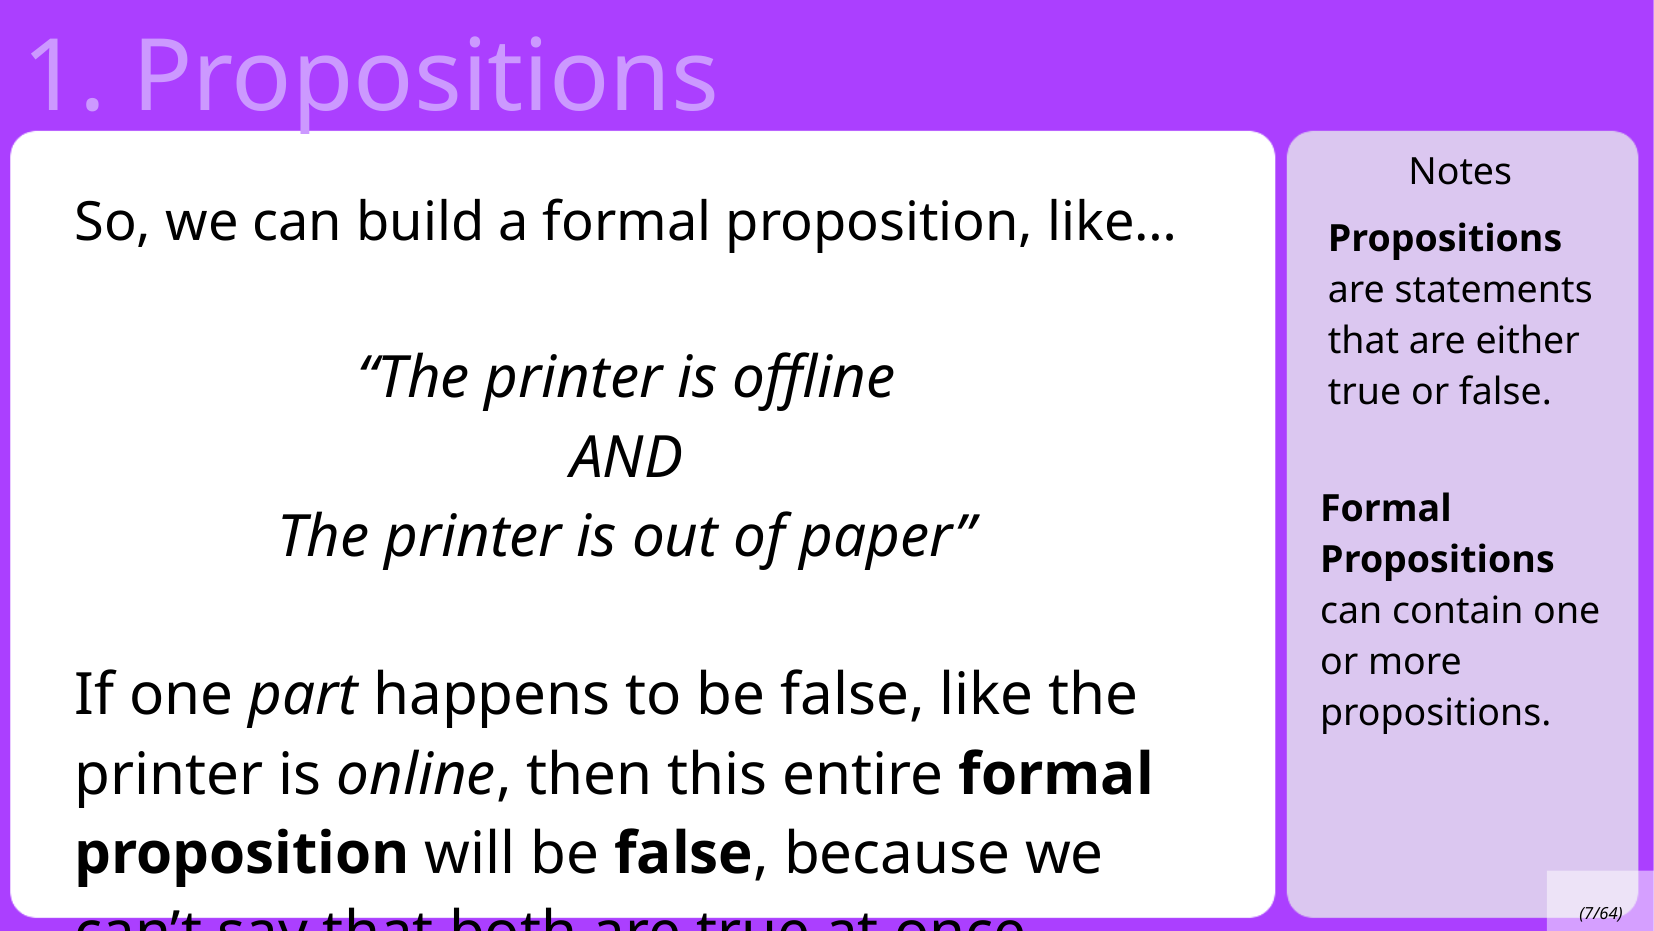

# 1. Propositions
Notes
So, we can build a formal proposition, like…
“The printer is offline
AND
The printer is out of paper”
If one part happens to be false, like the printer is online, then this entire formal proposition will be false, because we can’t say that both are true at once.
Propositions
are statements that are either true or false.
Formal Propositions
can contain one or more propositions.